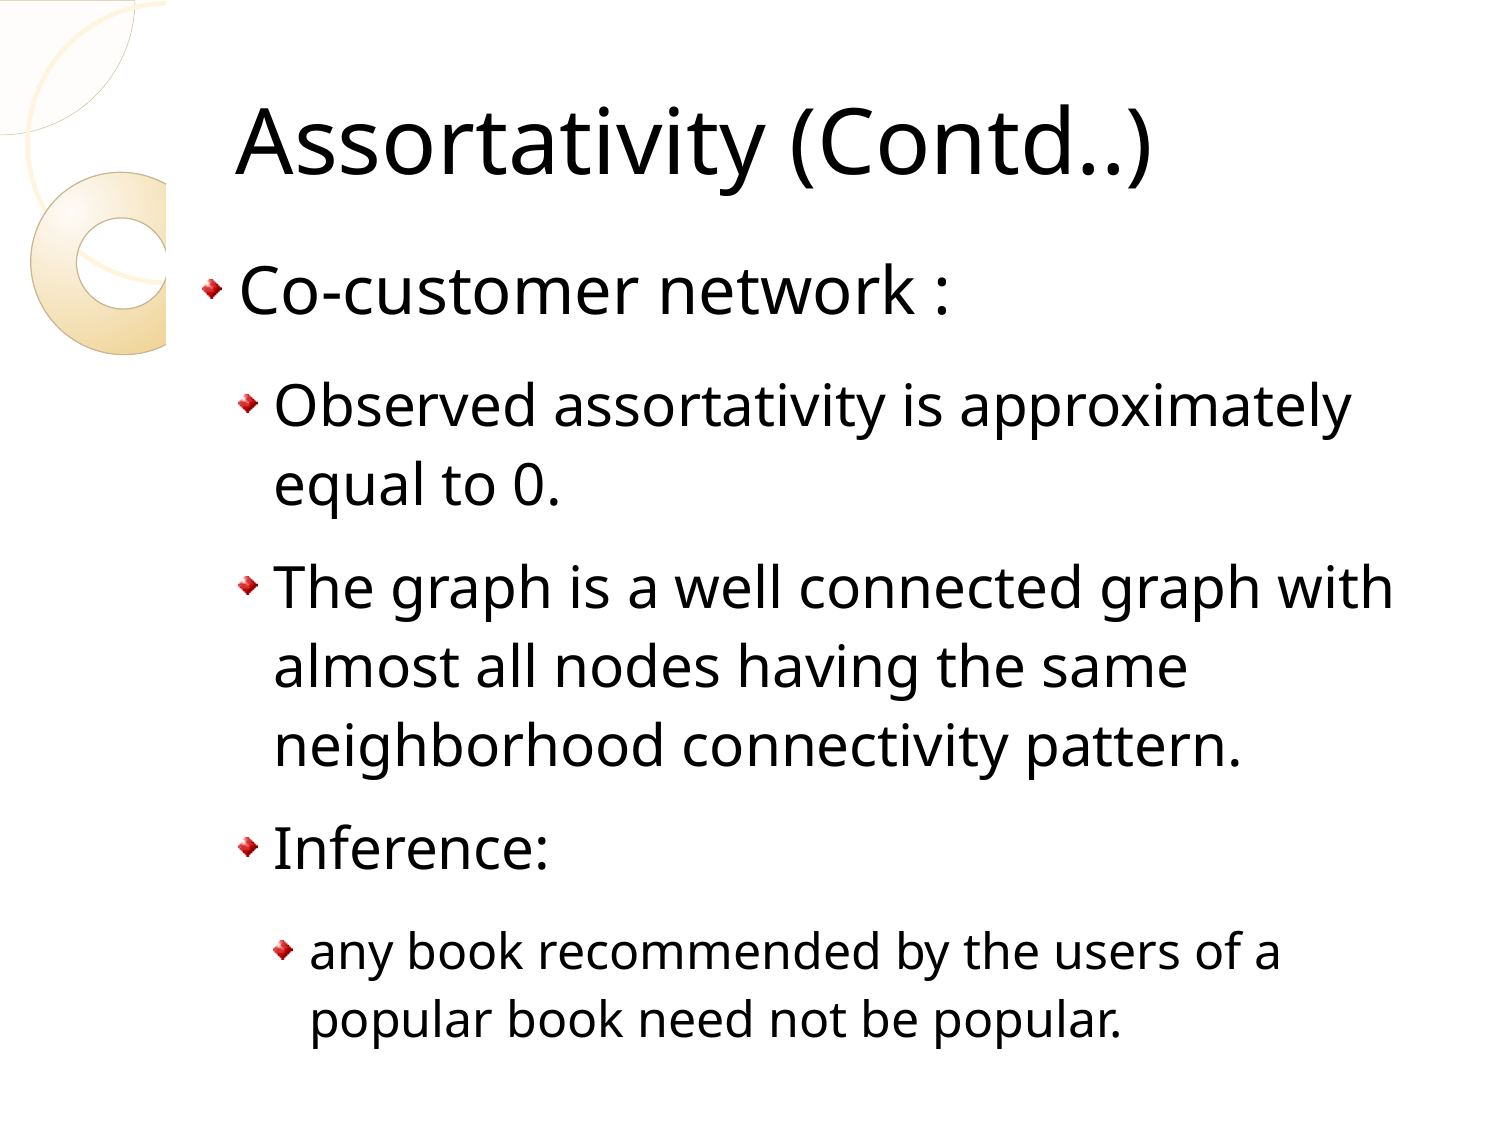

# Assortativity (Contd..)
 Co-customer network :
Observed assortativity is approximately equal to 0.
The graph is a well connected graph with almost all nodes having the same neighborhood connectivity pattern.
Inference:
any book recommended by the users of a popular book need not be popular.